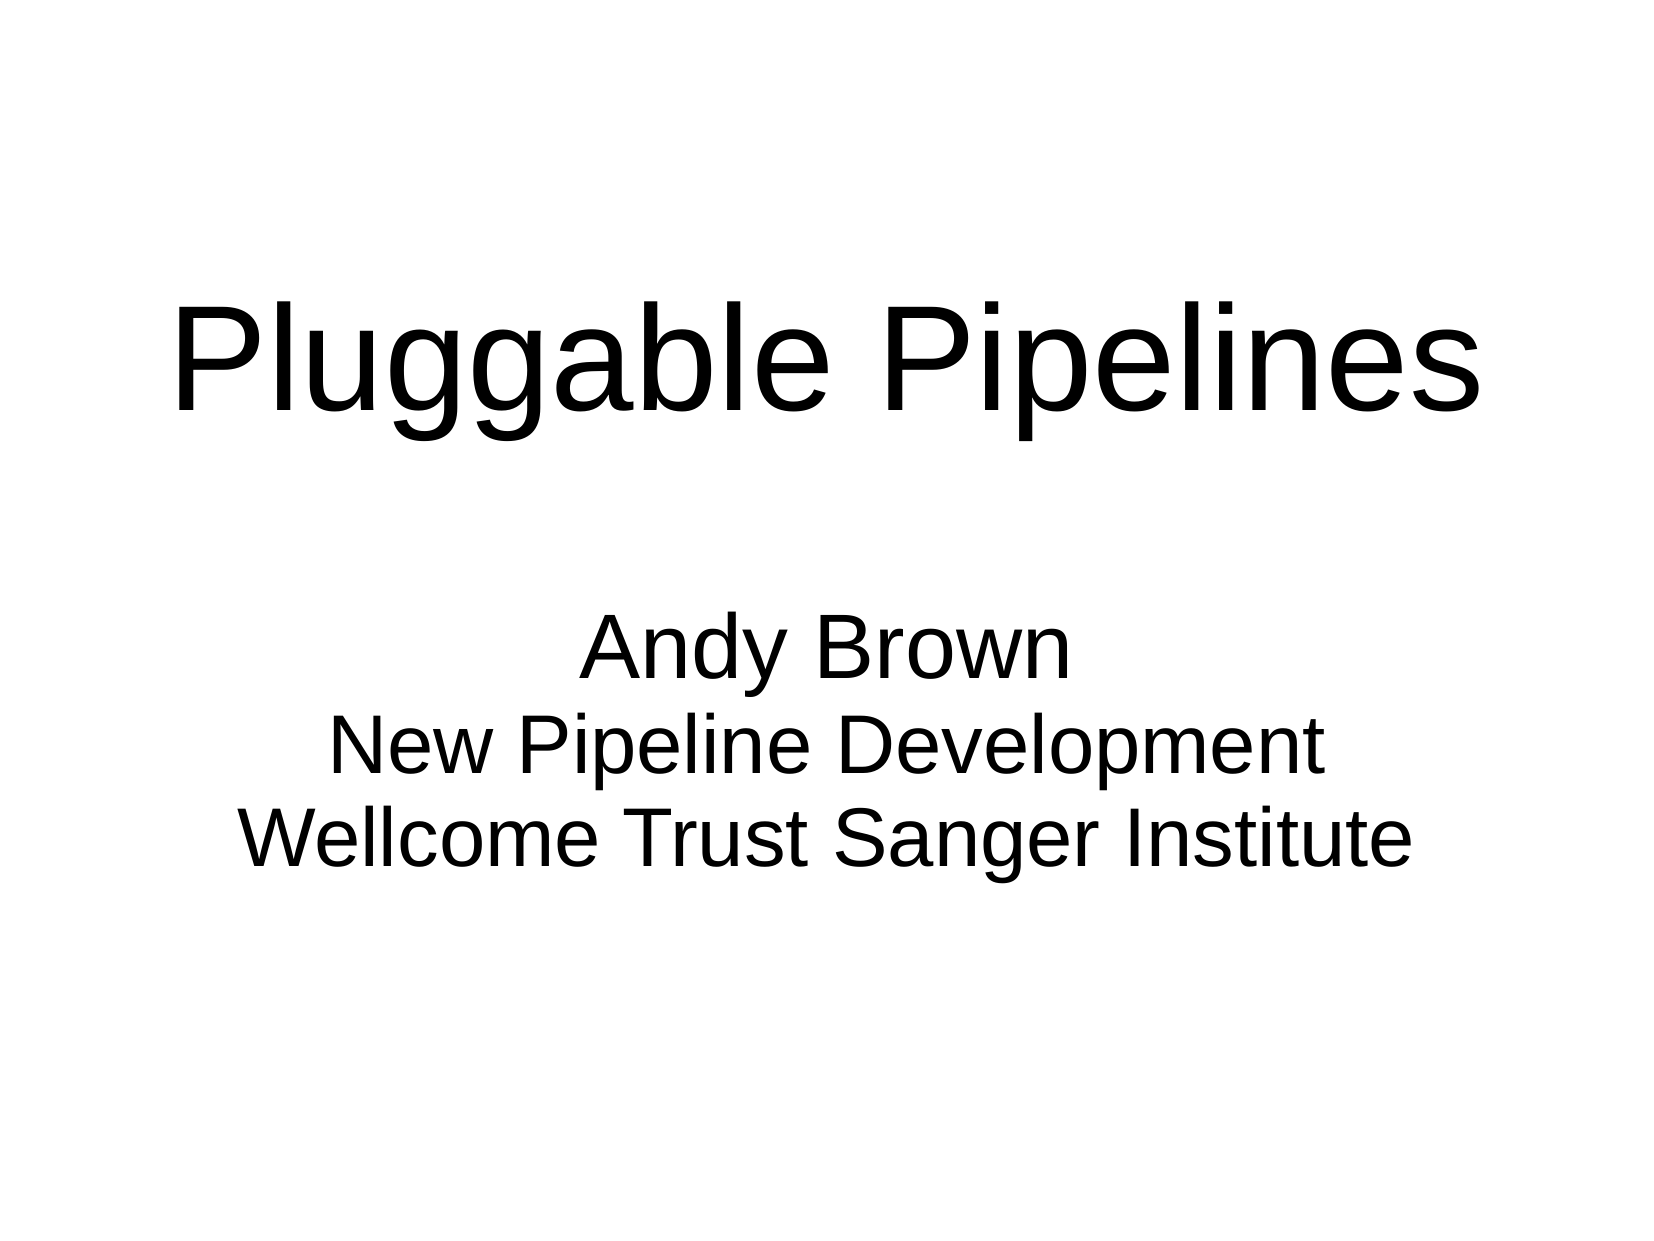

# Pluggable Pipelines
Andy Brown
New Pipeline Development
Wellcome Trust Sanger Institute